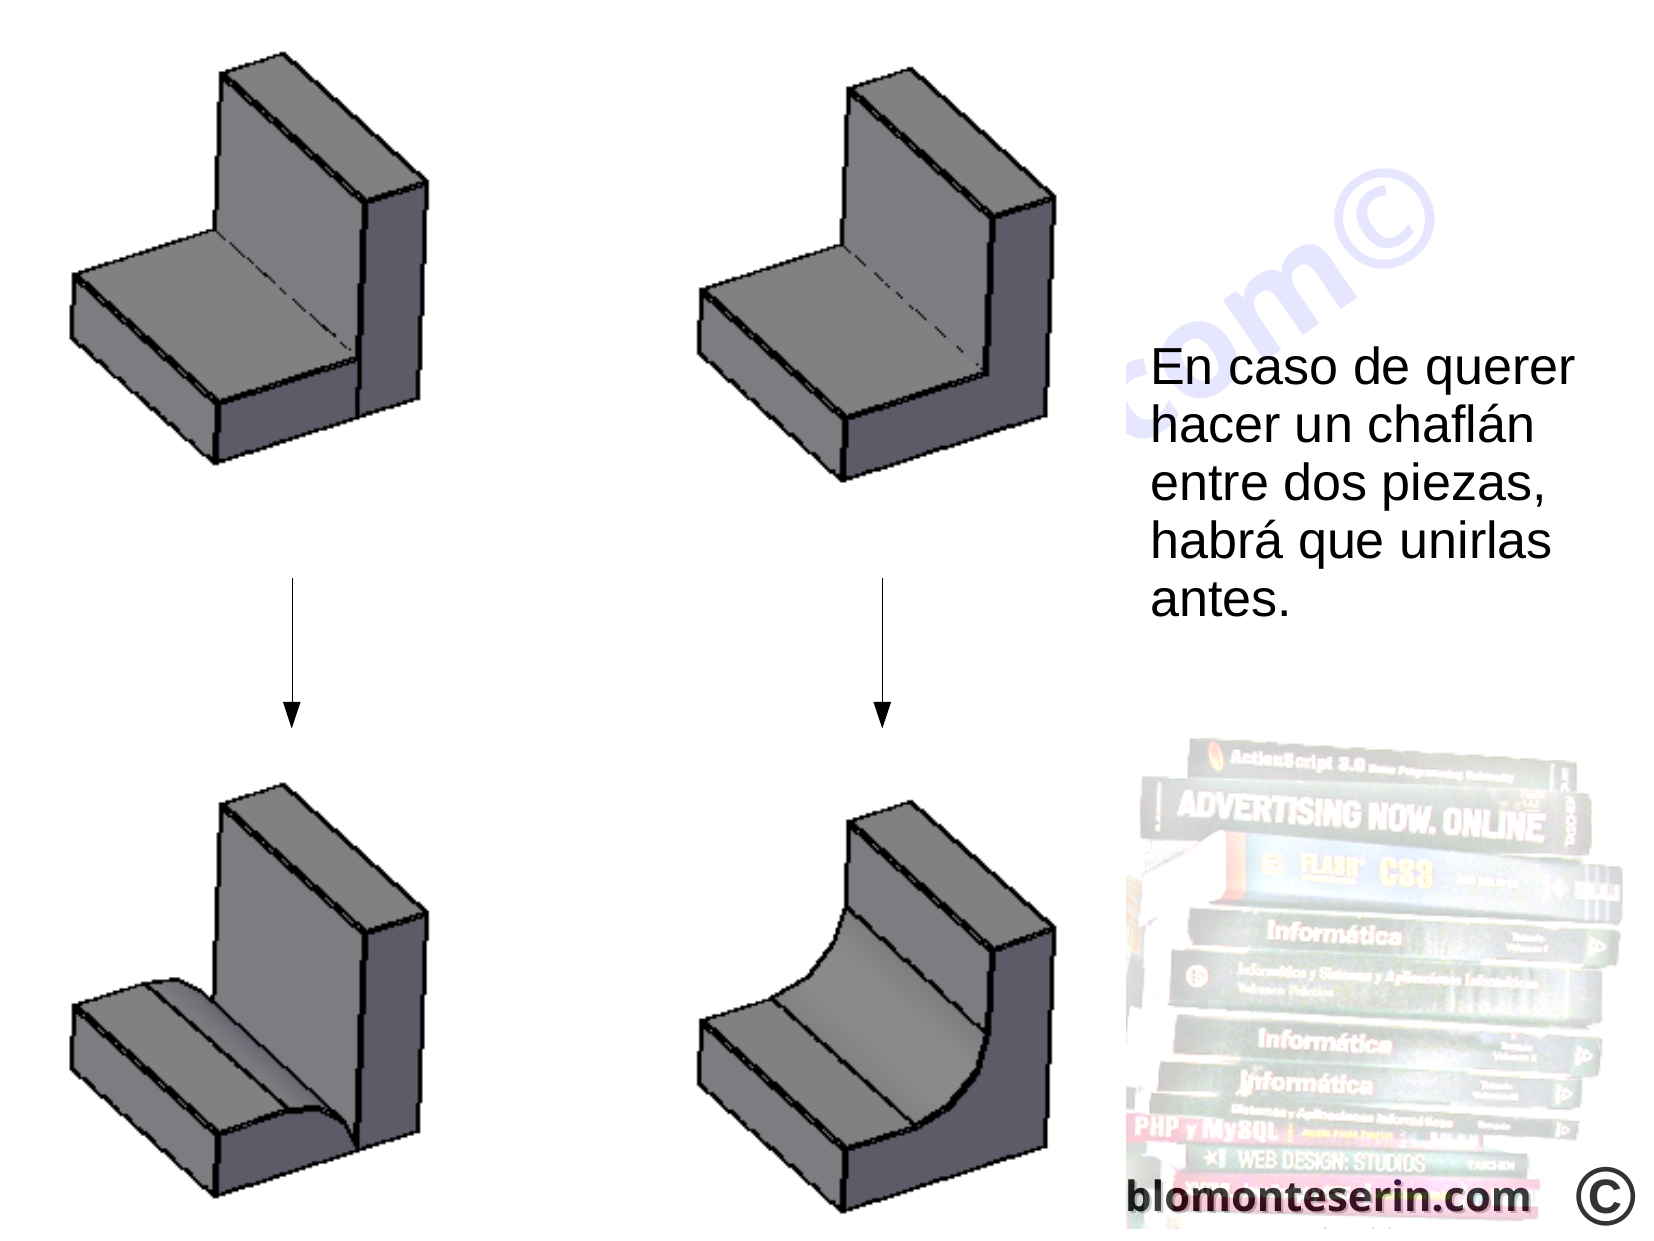

En caso de querer hacer un chaflán entre dos piezas, habrá que unirlas antes.